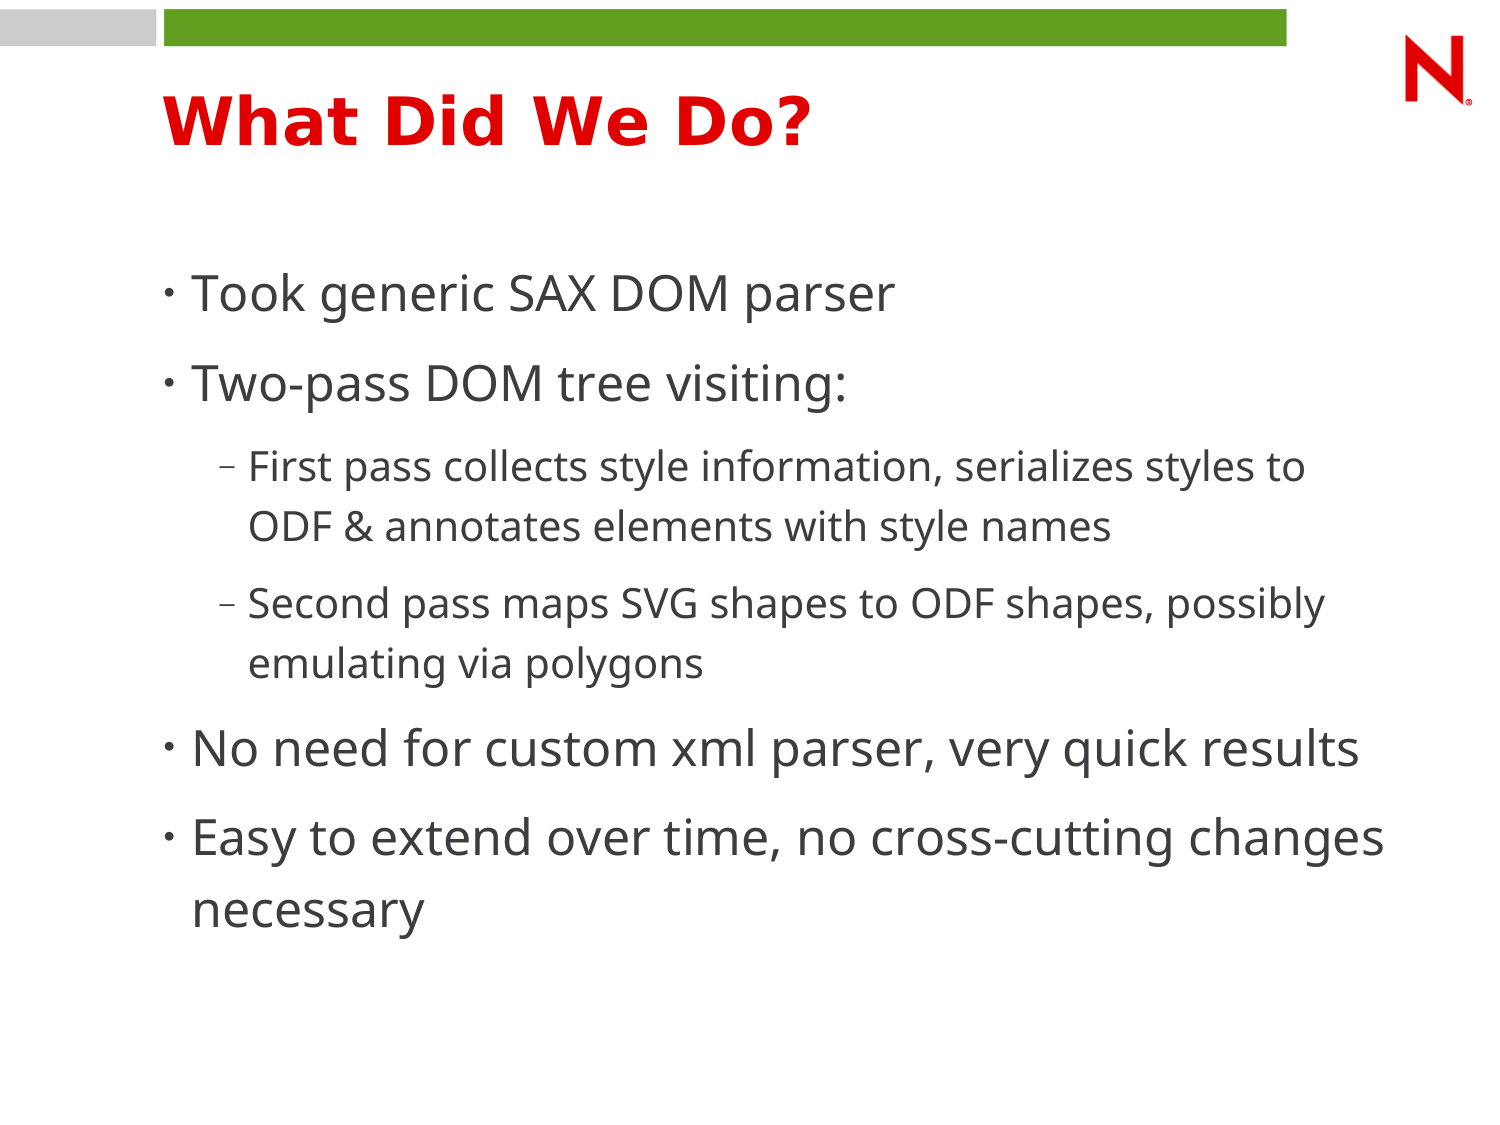

# What Did We Do?
Took generic SAX DOM parser
Two-pass DOM tree visiting:
First pass collects style information, serializes styles to ODF & annotates elements with style names
Second pass maps SVG shapes to ODF shapes, possibly emulating via polygons
No need for custom xml parser, very quick results
Easy to extend over time, no cross-cutting changes necessary